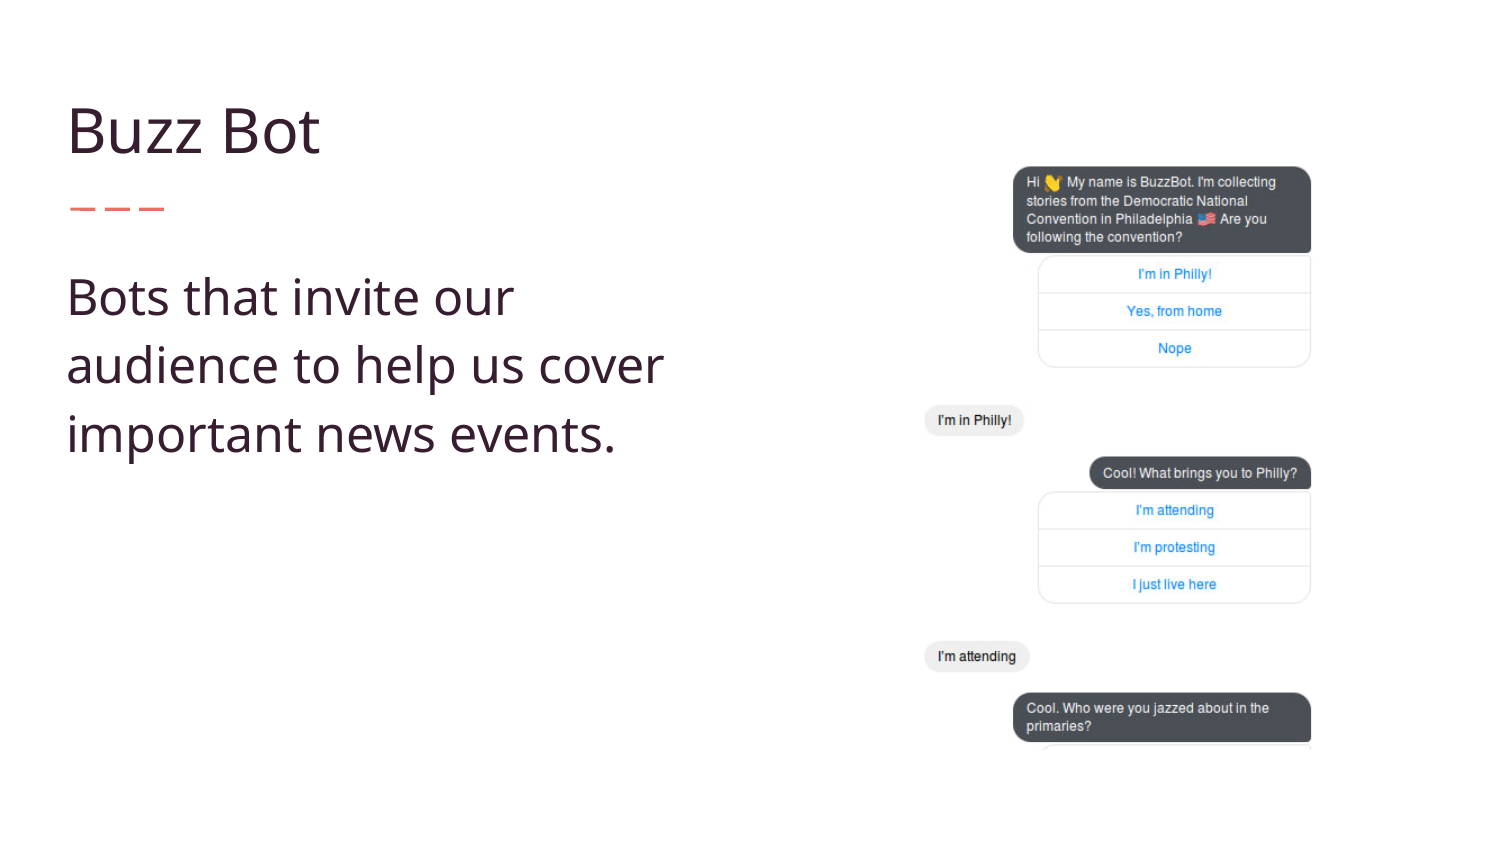

# Buzz Bot
Bots that invite our audience to help us cover important news events.